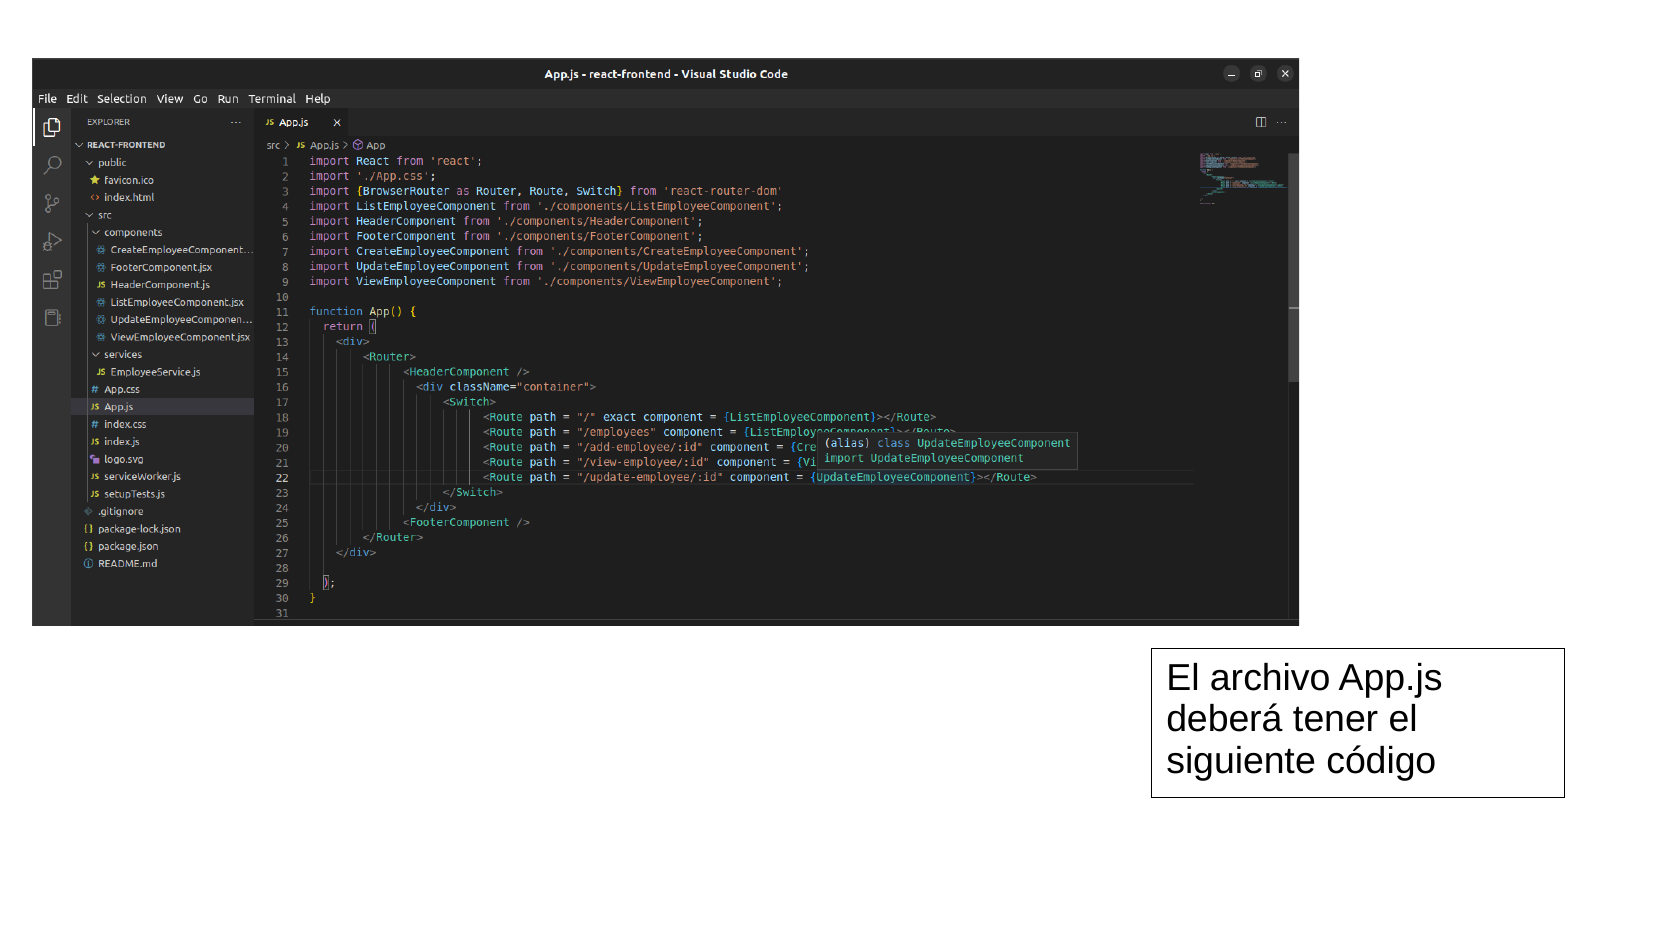

#
El archivo App.js deberá tener el siguiente código